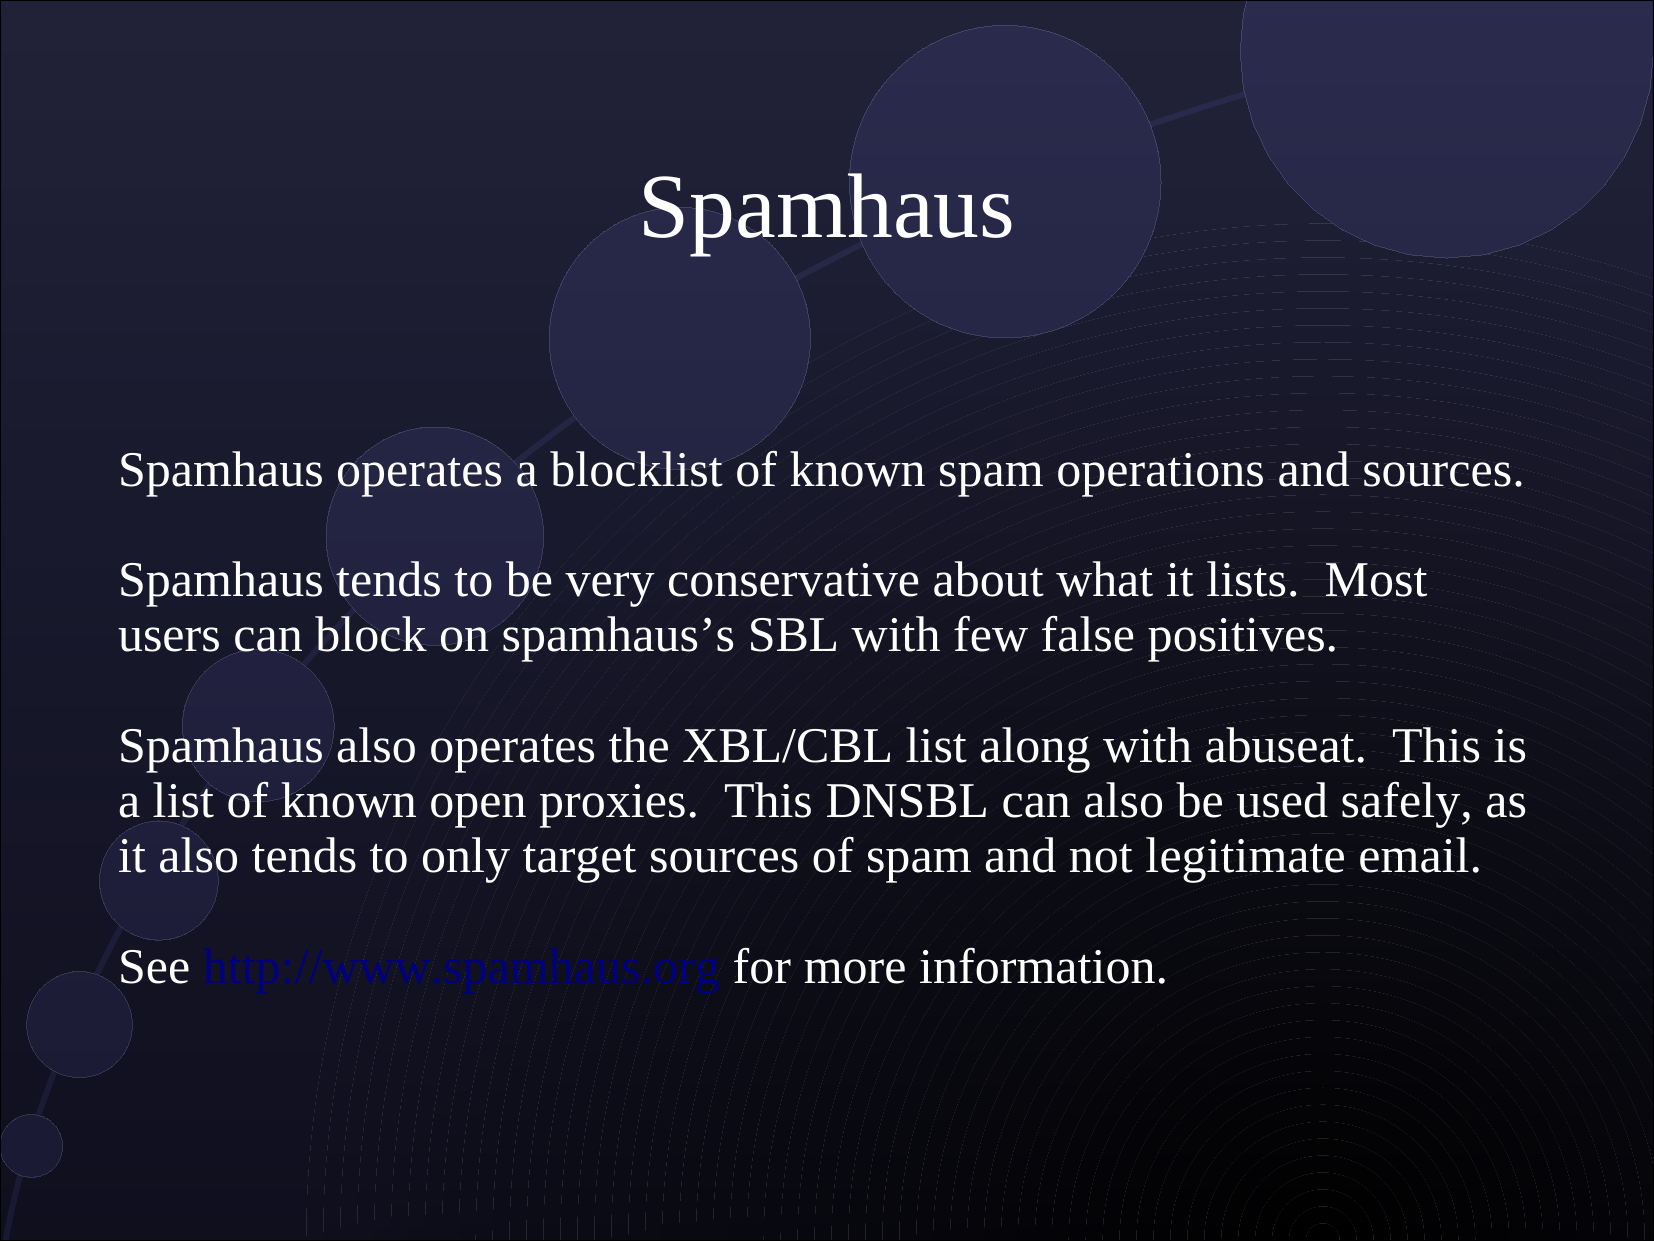

# Spamhaus
Spamhaus operates a blocklist of known spam operations and sources.
Spamhaus tends to be very conservative about what it lists. Most users can block on spamhaus’s SBL with few false positives.
Spamhaus also operates the XBL/CBL list along with abuseat. This is a list of known open proxies. This DNSBL can also be used safely, as it also tends to only target sources of spam and not legitimate email.
See http://www.spamhaus.org for more information.